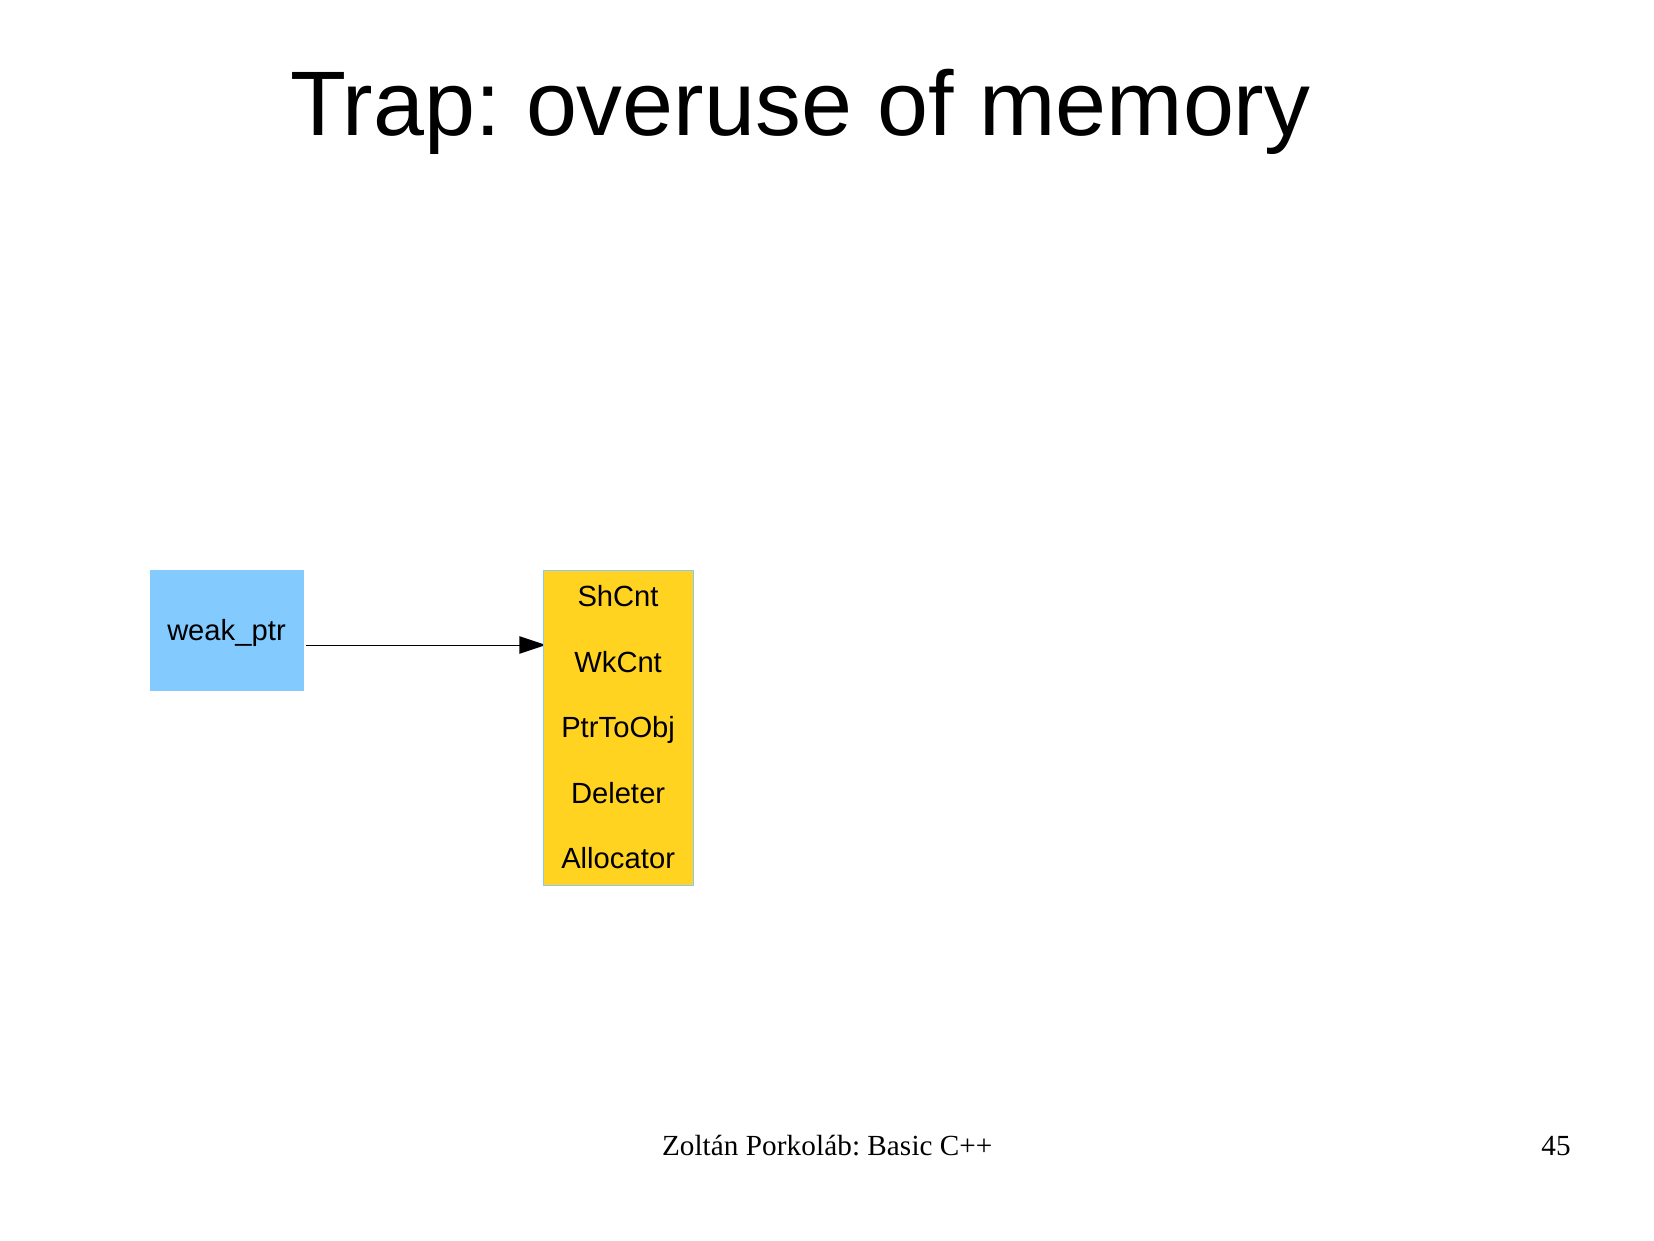

# Trap: overuse of memory
weak_ptr
ShCnt
WkCnt
PtrToObj
ShCnt
WkCnt
PtrToObj
Deleter
Allocator
Zoltán Porkoláb: Basic C++
45